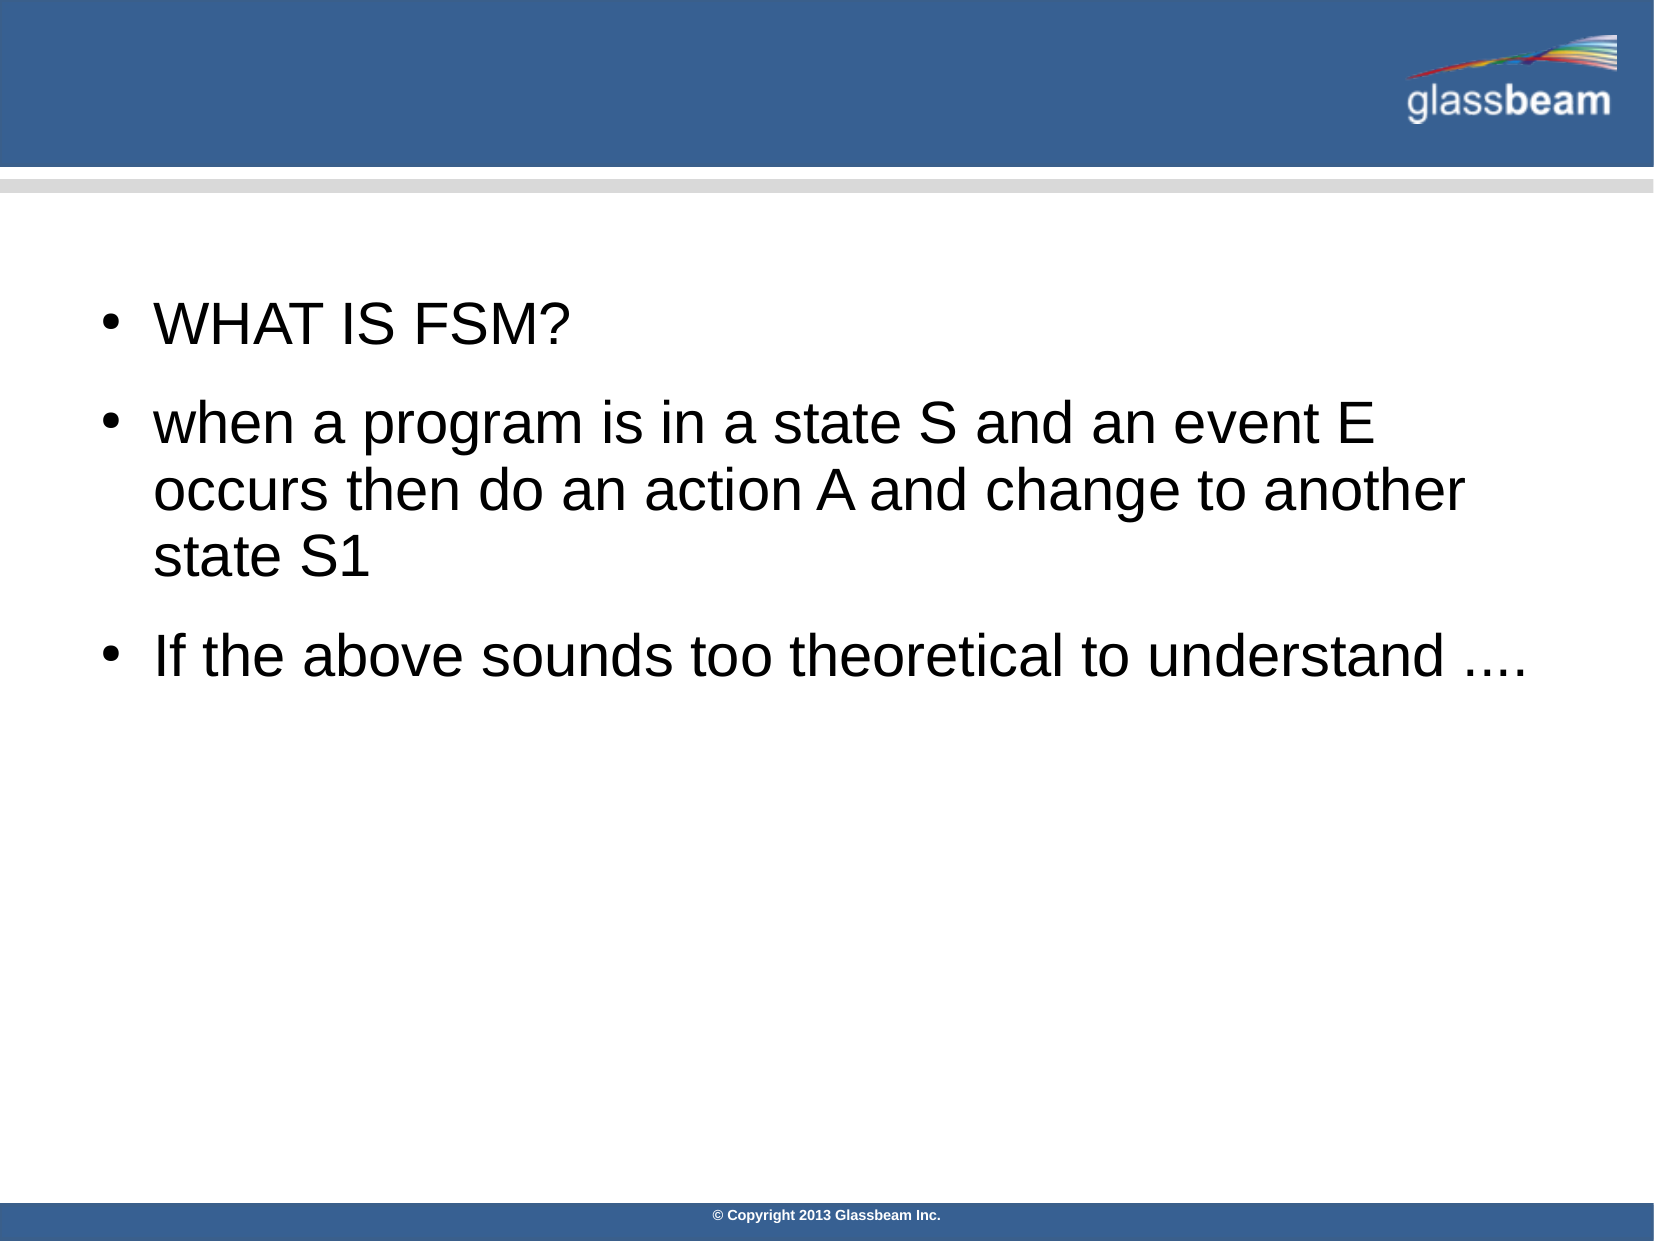

WHAT IS FSM?
when a program is in a state S and an event E occurs then do an action A and change to another state S1
If the above sounds too theoretical to understand ....
#